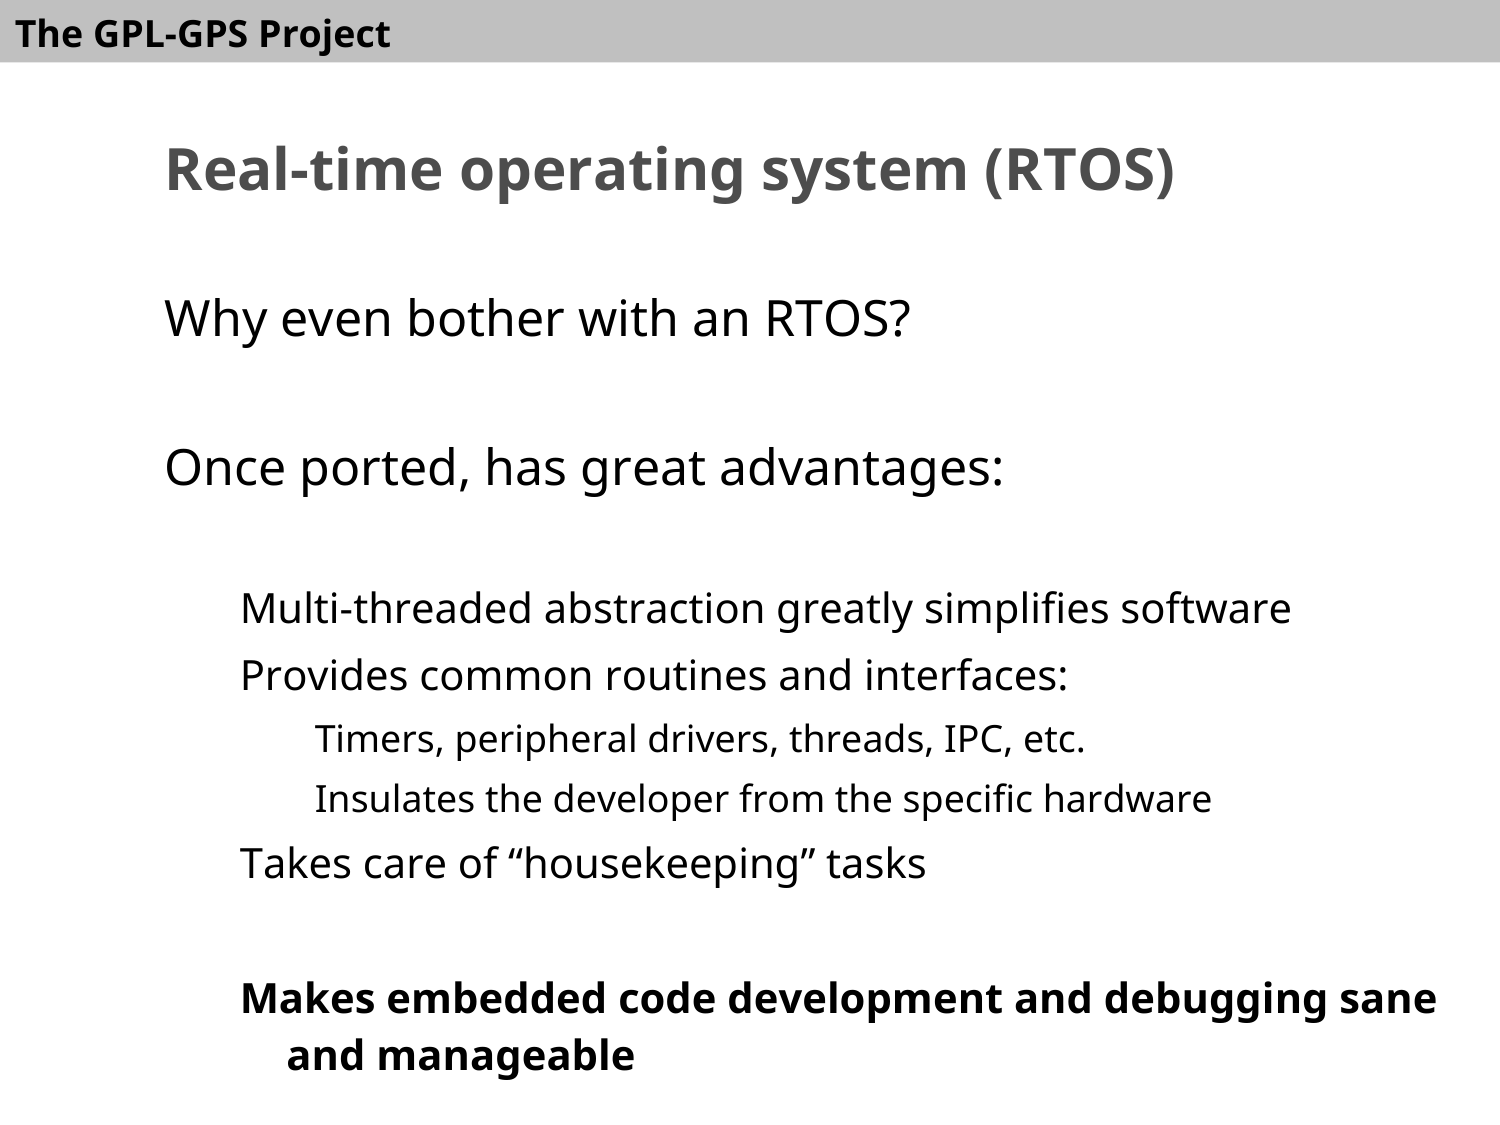

# Real-time operating system (RTOS)
Why even bother with an RTOS?
Once ported, has great advantages:
Multi-threaded abstraction greatly simplifies software
Provides common routines and interfaces:
Timers, peripheral drivers, threads, IPC, etc.
Insulates the developer from the specific hardware
Takes care of “housekeeping” tasks
Makes embedded code development and debugging sane and manageable